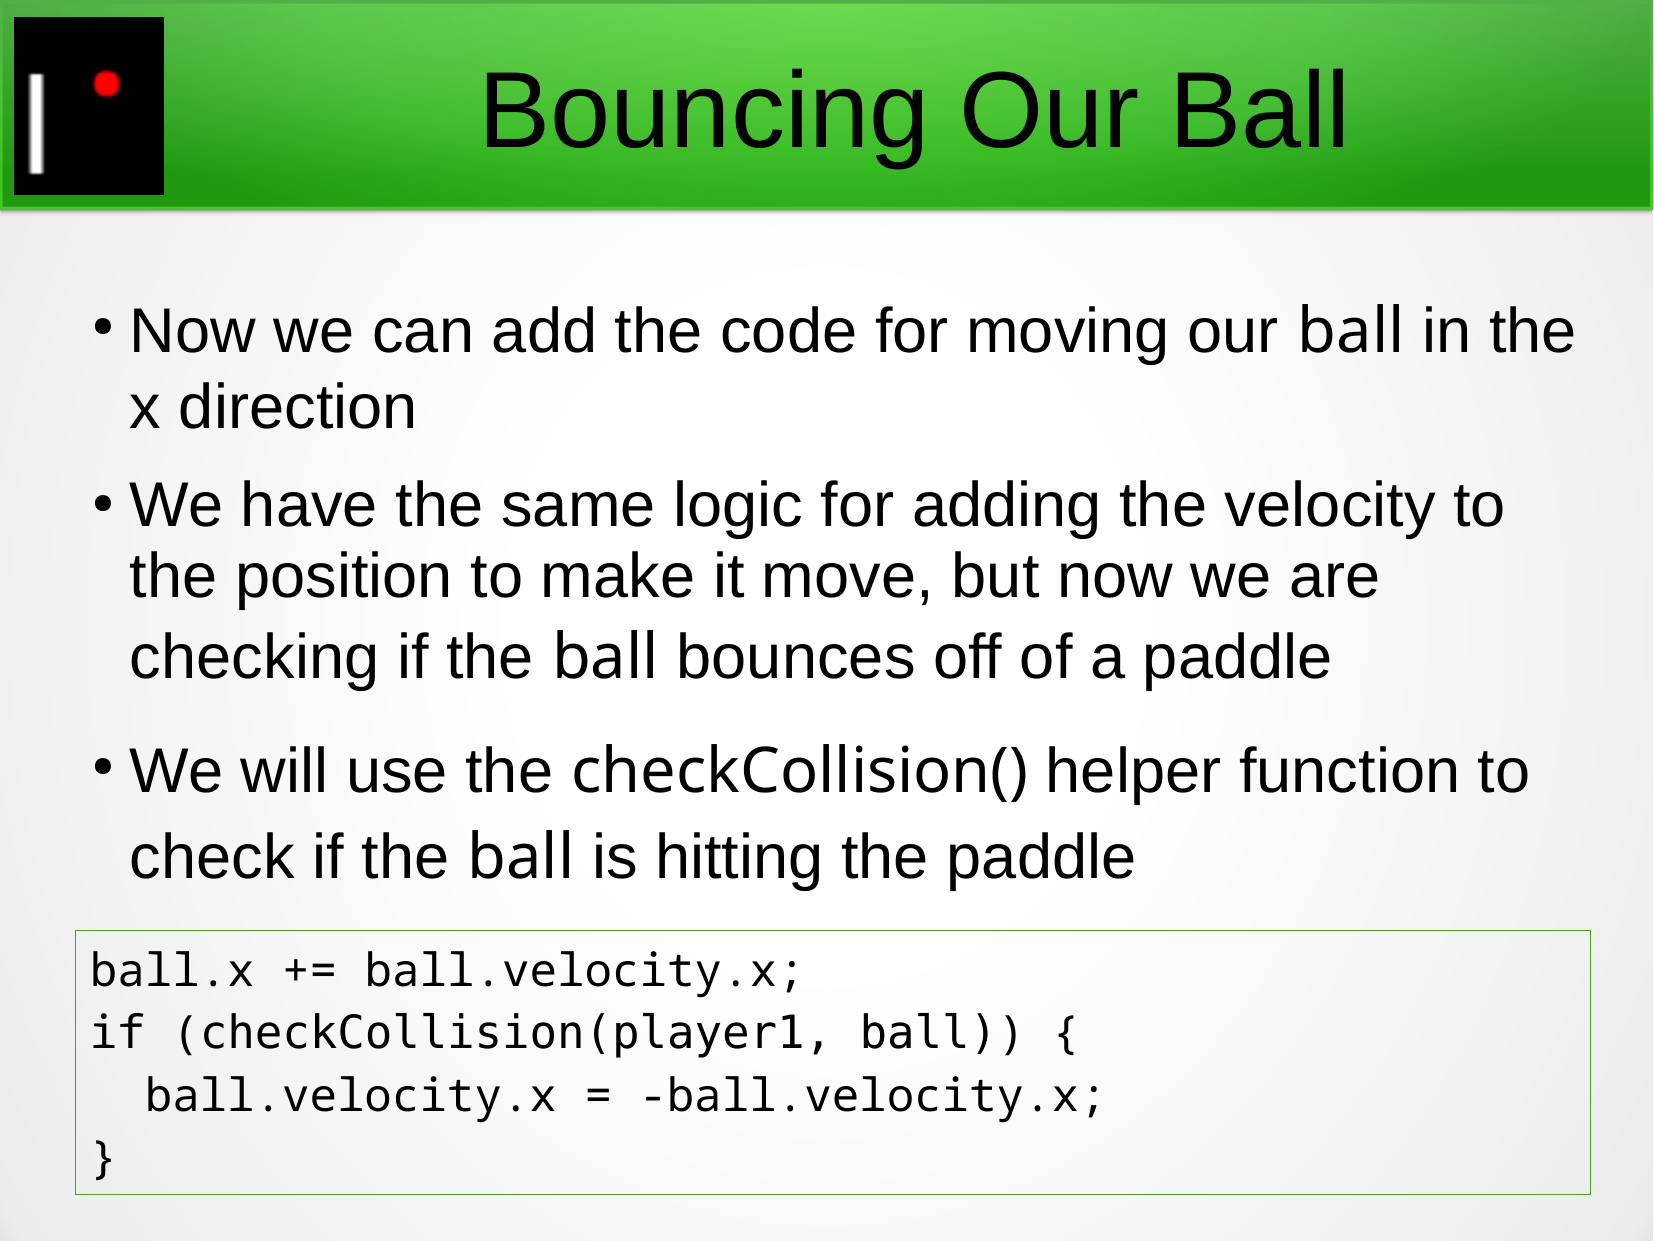

# Bouncing Our Ball
Now we can add the code for moving our ball in the x direction
We have the same logic for adding the velocity to the position to make it move, but now we are checking if the ball bounces off of a paddle
We will use the checkCollision() helper function to check if the ball is hitting the paddle
ball.x += ball.velocity.x;
if (checkCollision(player1, ball)) {
 ball.velocity.x = -ball.velocity.x;
}